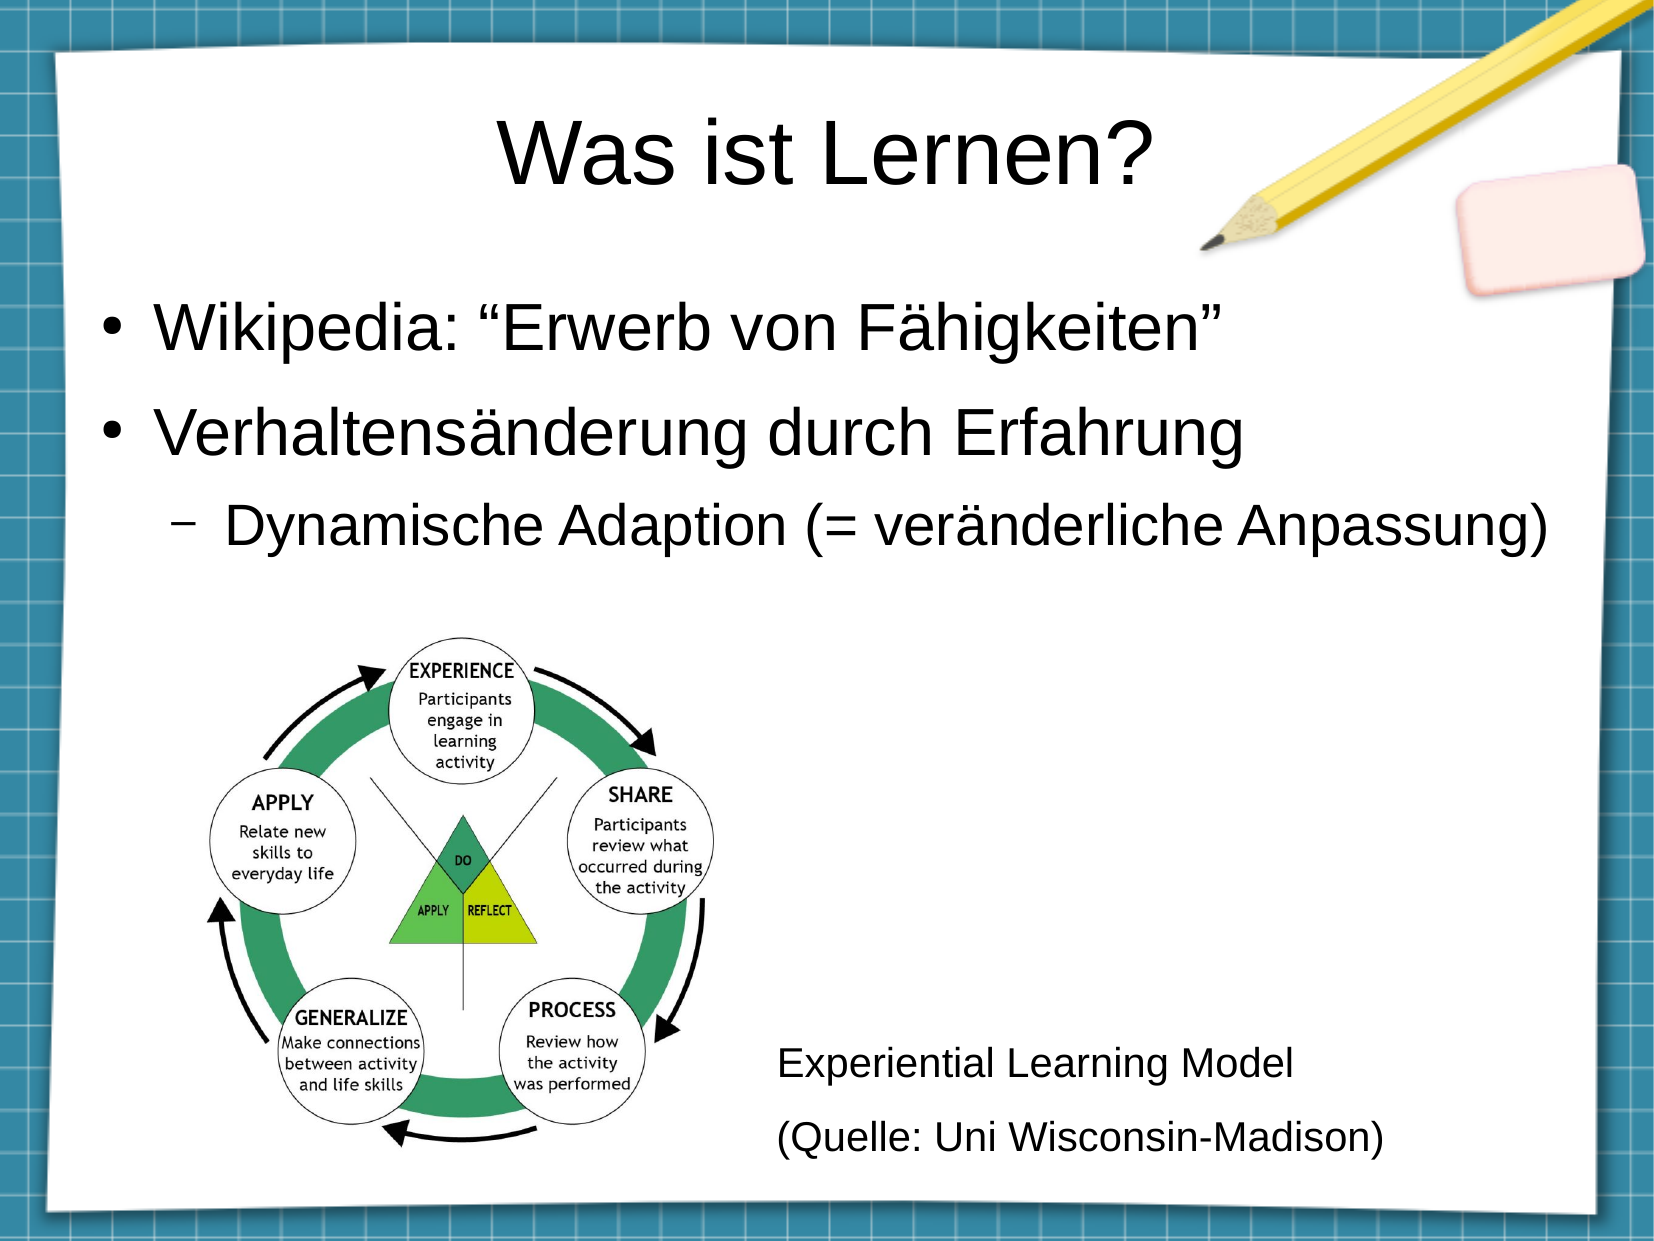

# Was ist Lernen?
Wikipedia: “Erwerb von Fähigkeiten”
Verhaltensänderung durch Erfahrung
Dynamische Adaption (= veränderliche Anpassung)
 Experiential Learning Model
 (Quelle: Uni Wisconsin-Madison)